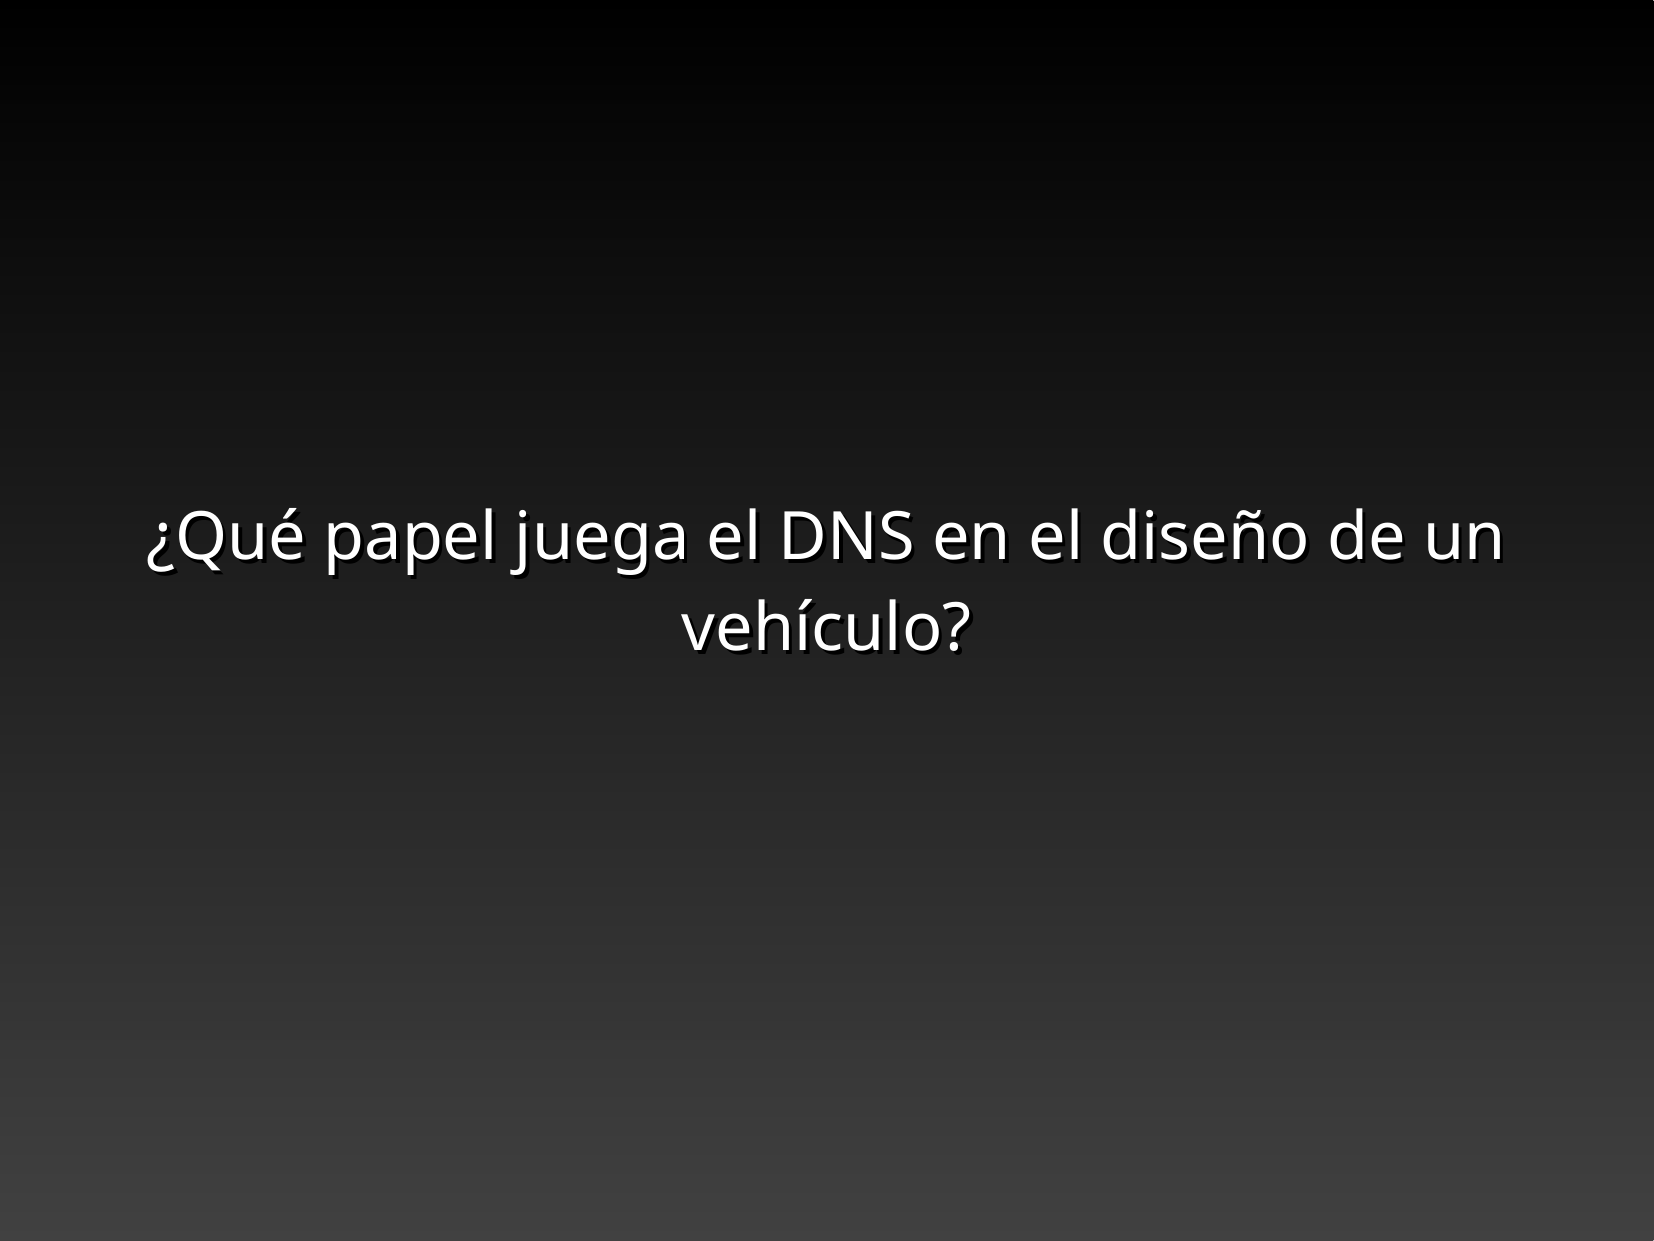

# ¿Qué papel juega el DNS en el diseño de un vehículo?